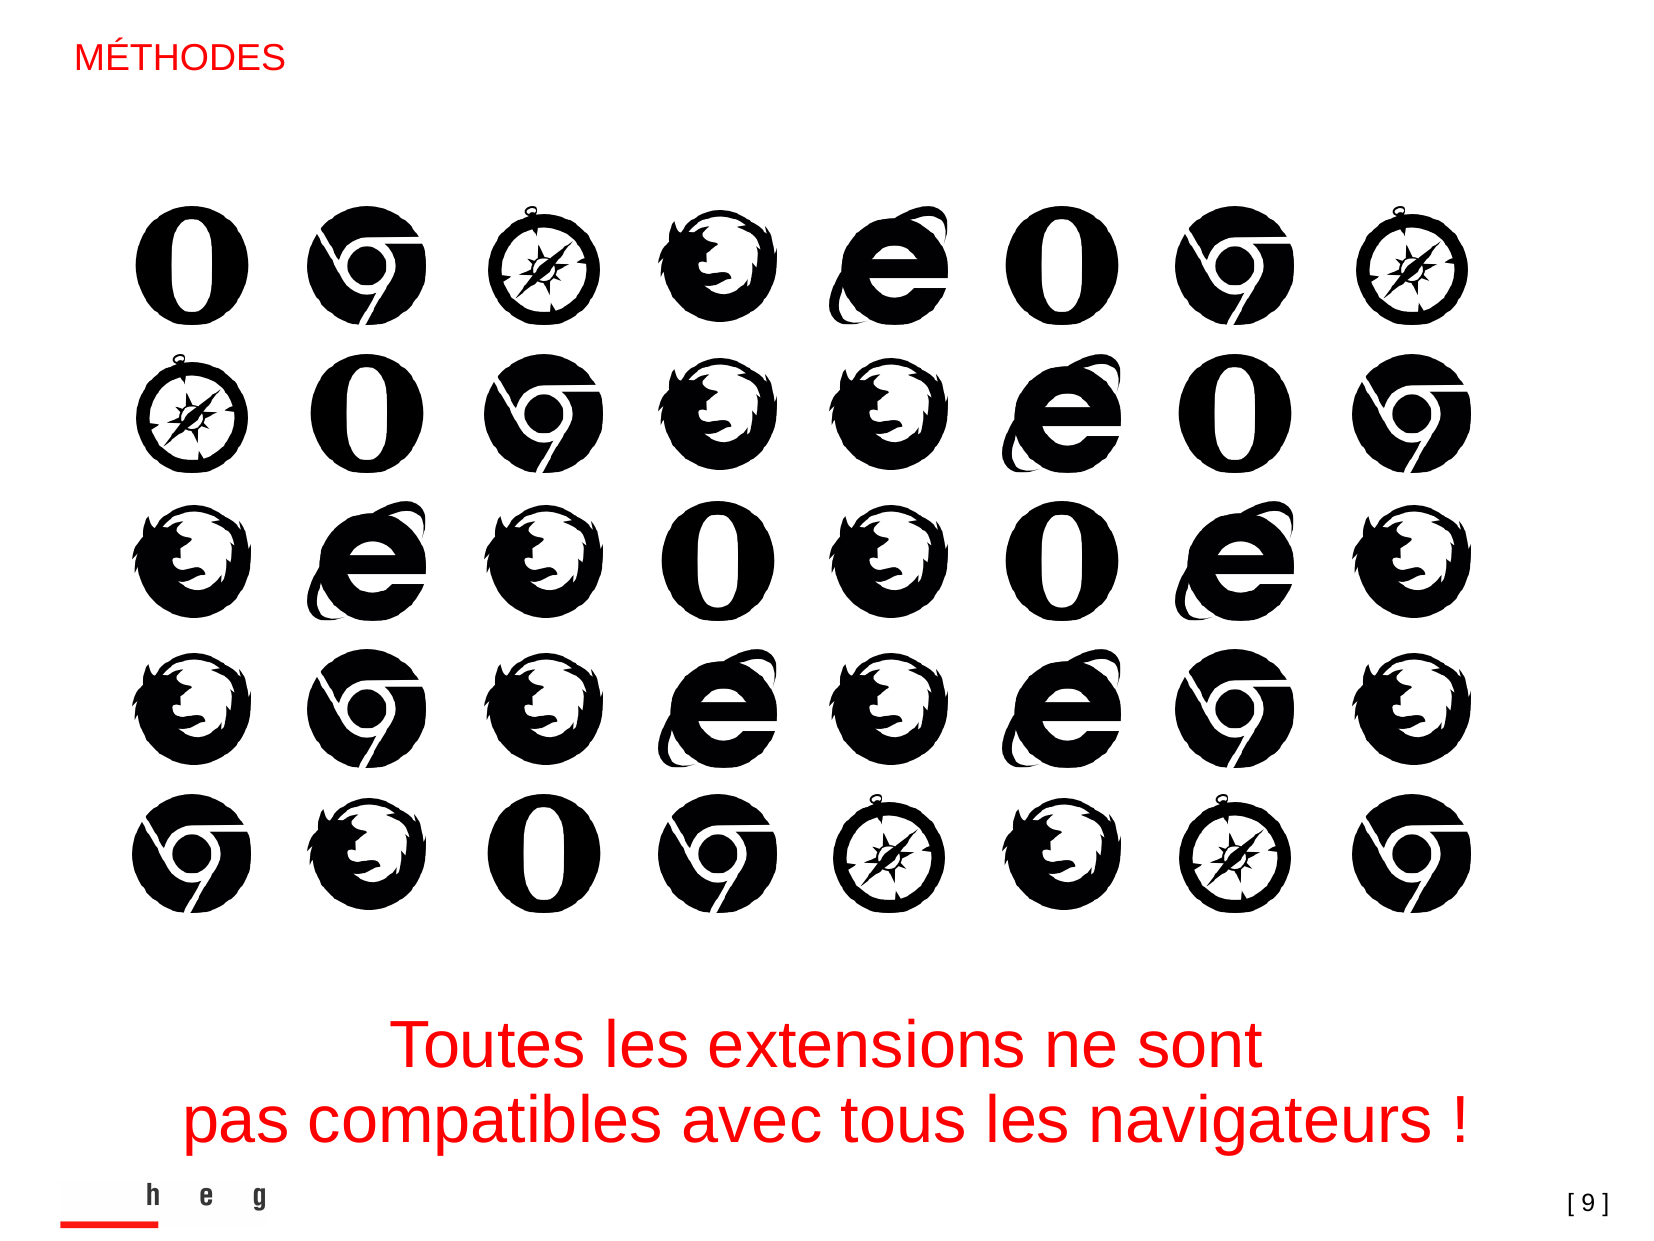

MÉTHODES
Toutes les extensions ne sont
pas compatibles avec tous les navigateurs !